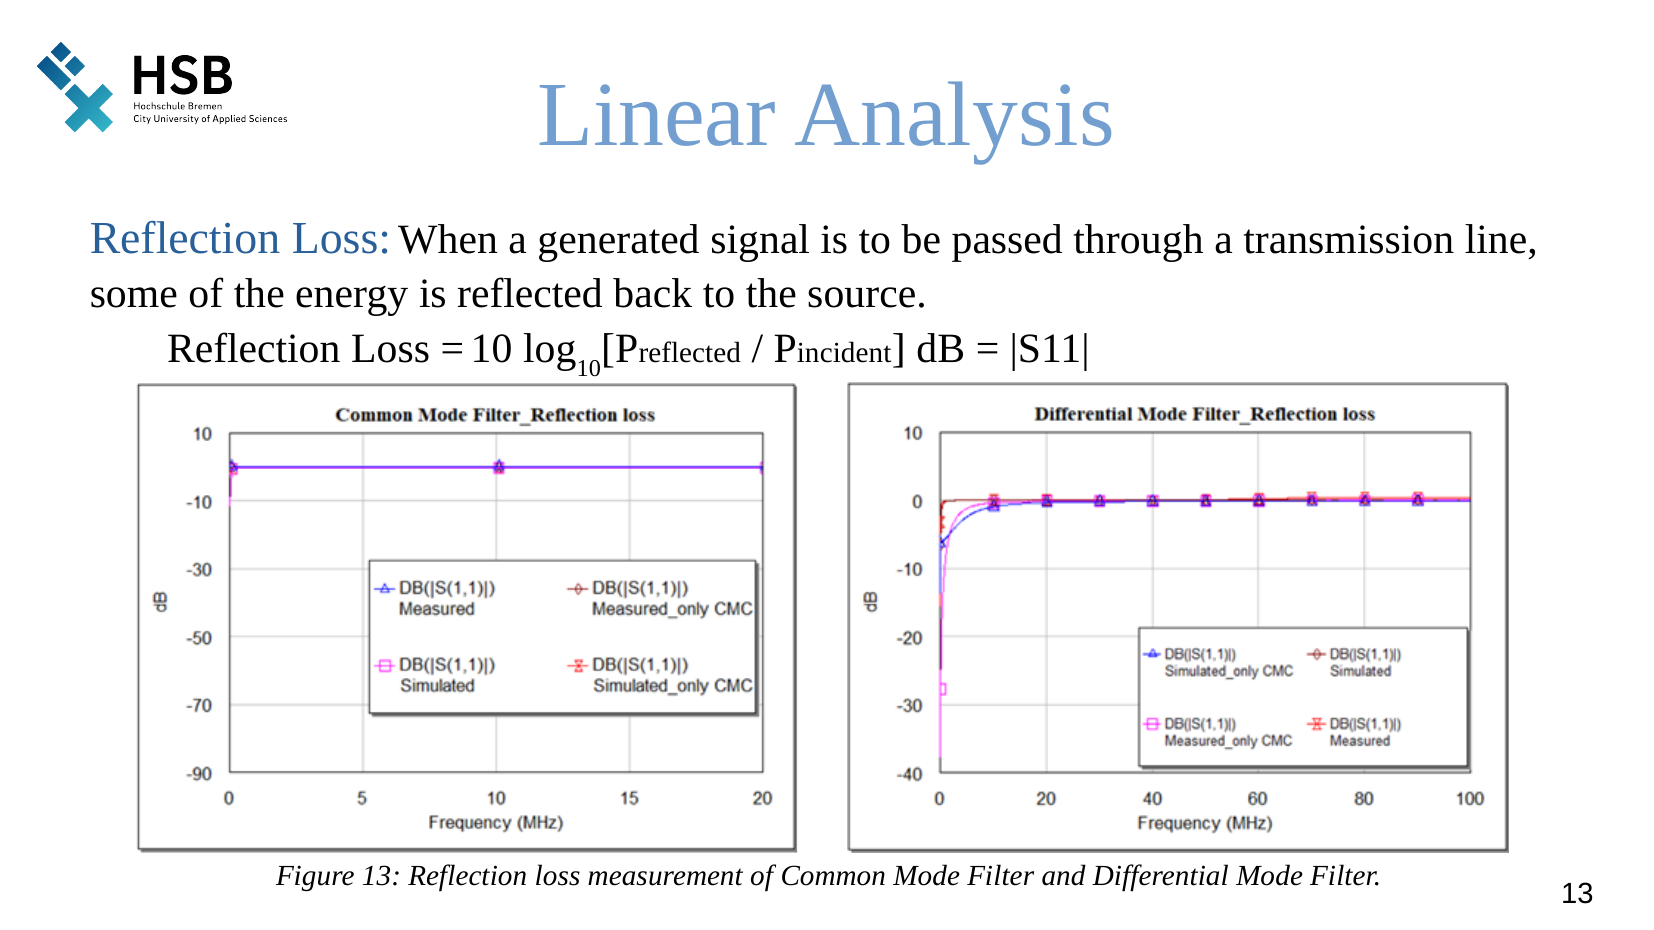

# Linear Analysis
Reflection Loss: When a generated signal is to be passed through a transmission line, some of the energy is reflected back to the source.
 Reflection Loss = 10 log10[Preflected / Pincident] dB = |S11|
Figure 13: Reflection loss measurement of Common Mode Filter and Differential Mode Filter.